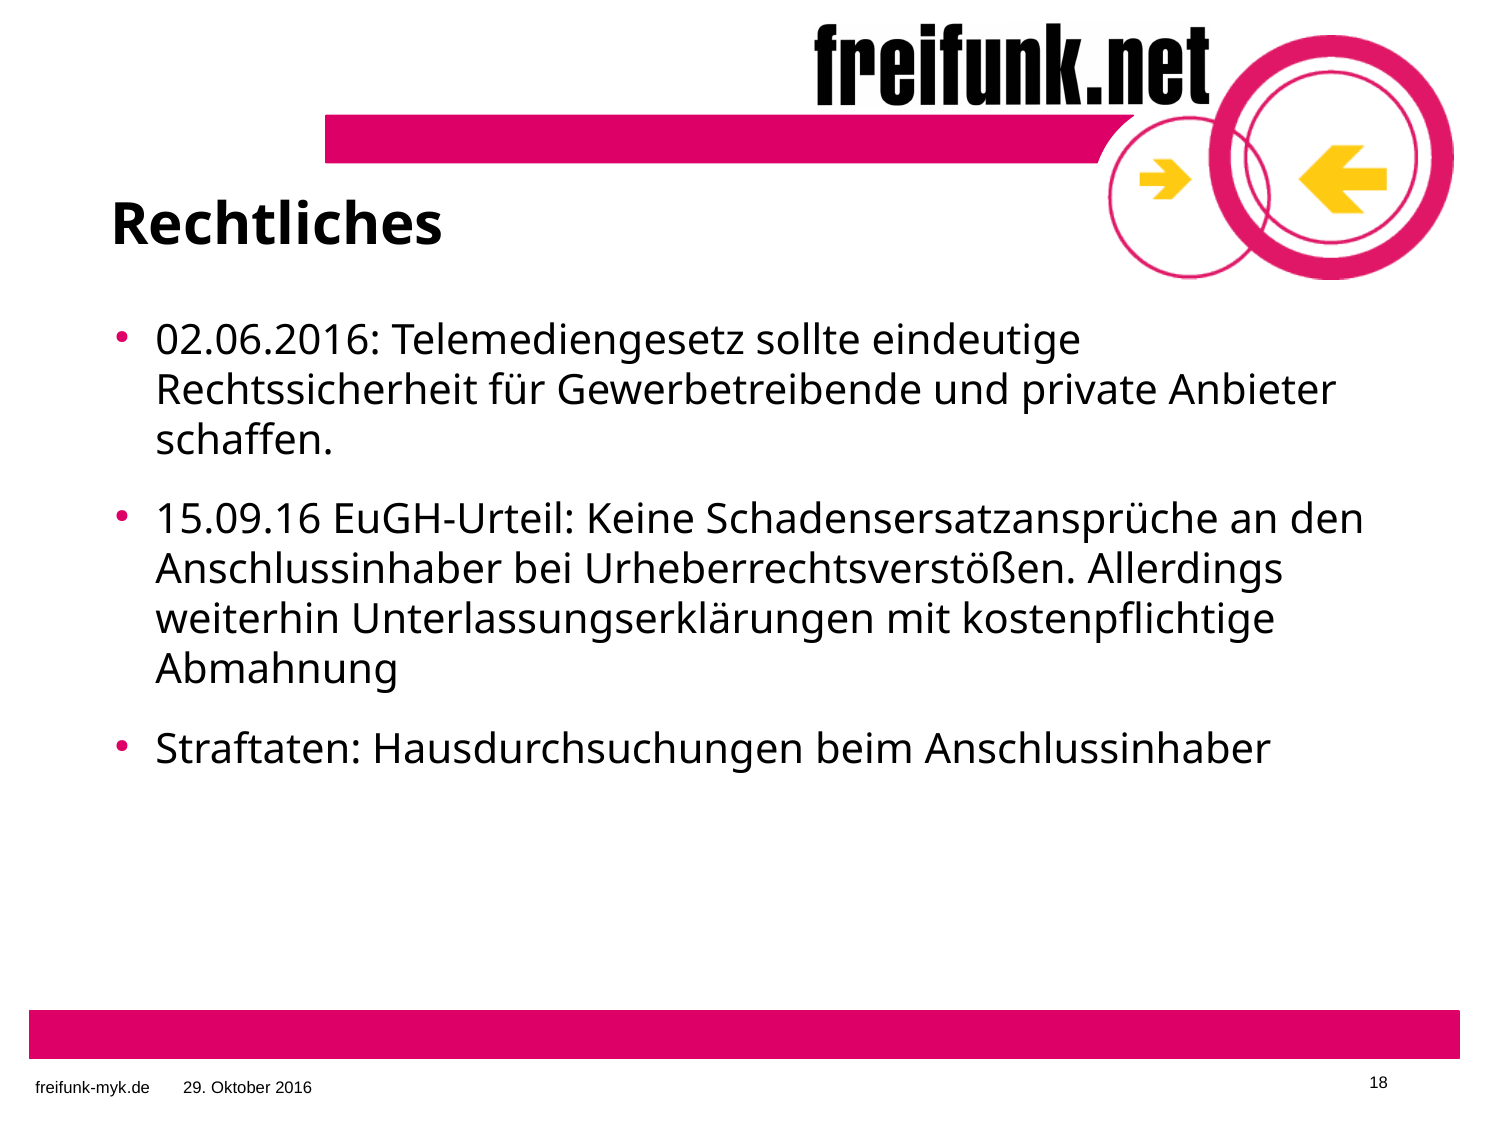

# Rechtliches
02.06.2016: Telemediengesetz sollte eindeutige Rechtssicherheit für Gewerbetreibende und private Anbieter schaffen.
15.09.16 EuGH-Urteil: Keine Schadensersatzansprüche an den Anschlussinhaber bei Urheberrechtsverstößen. Allerdings weiterhin Unterlassungserklärungen mit kostenpflichtige Abmahnung
Straftaten: Hausdurchsuchungen beim Anschlussinhaber
18
freifunk-myk.de